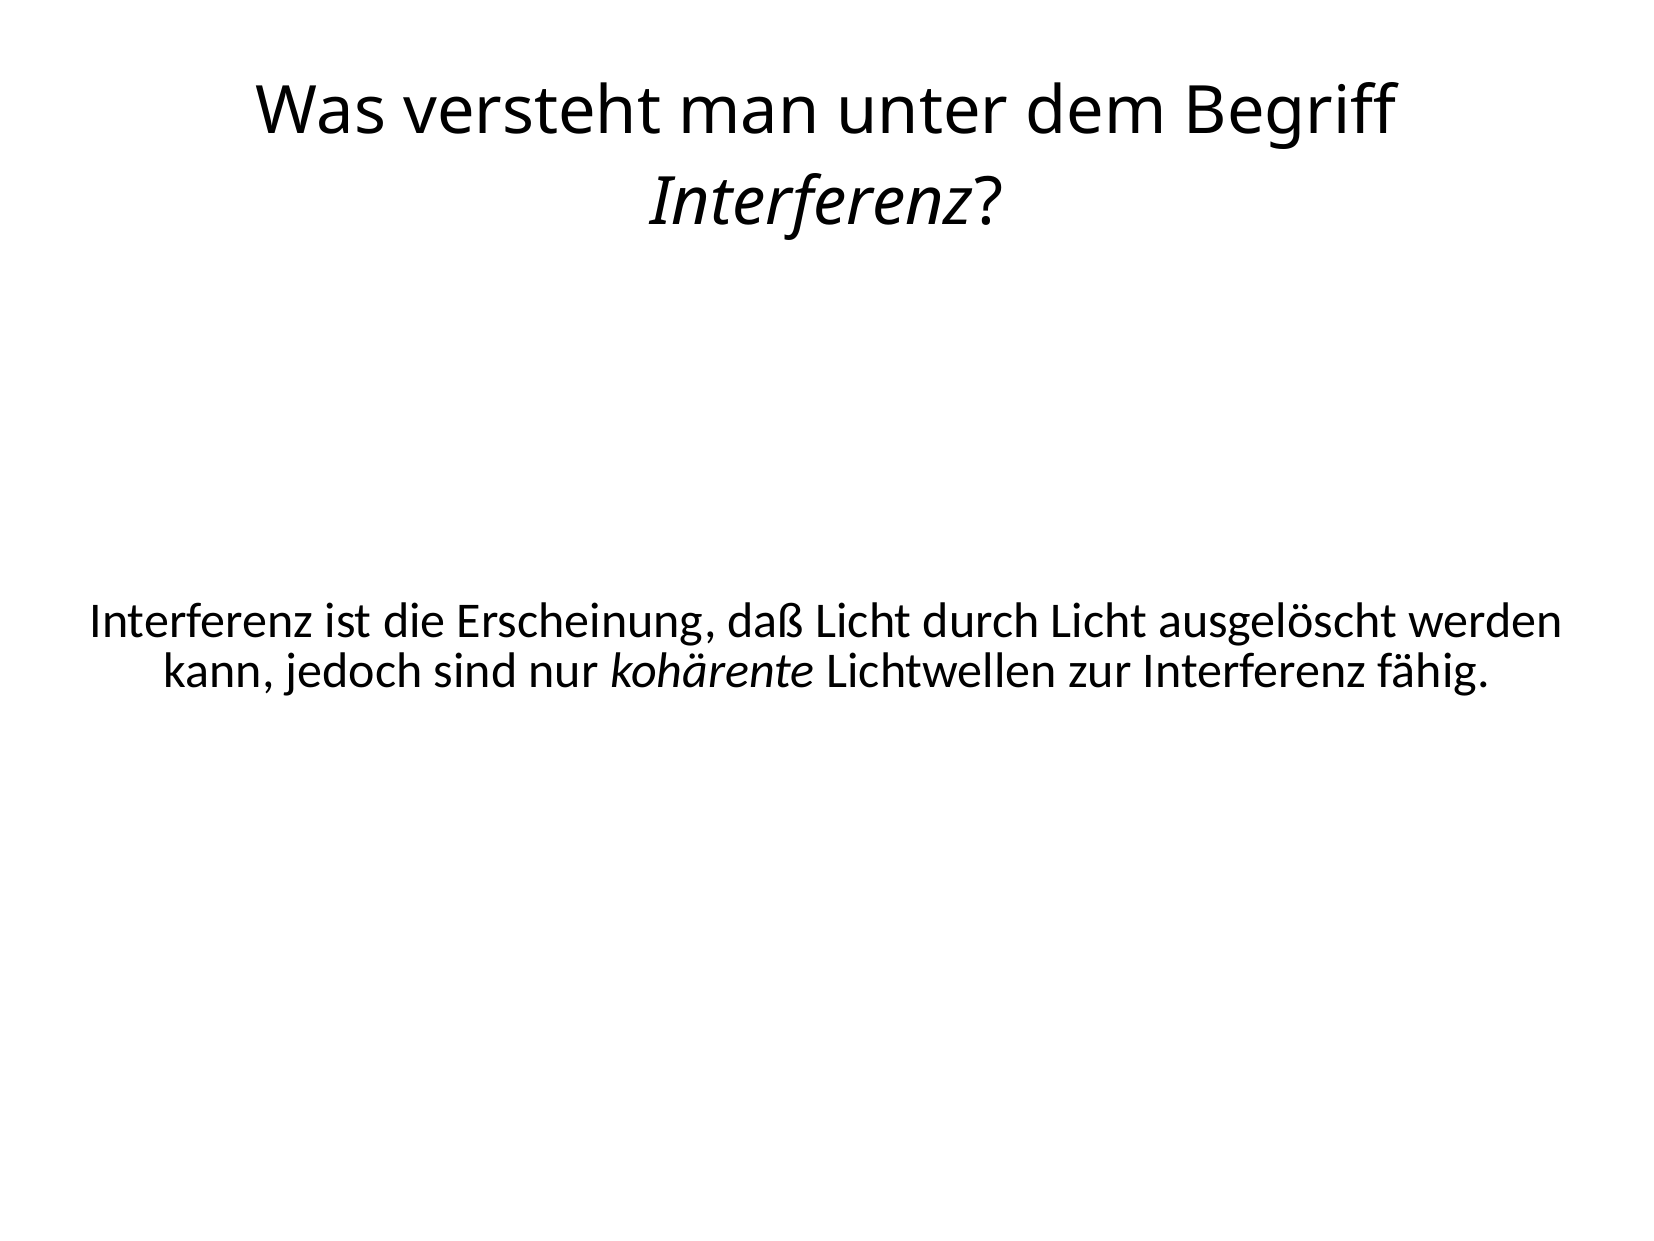

# Was versteht man unter dem Begriff Interferenz?
Interferenz ist die Erscheinung, daß Licht durch Licht ausgelöscht werden kann, jedoch sind nur kohärente Lichtwellen zur Interferenz fähig.